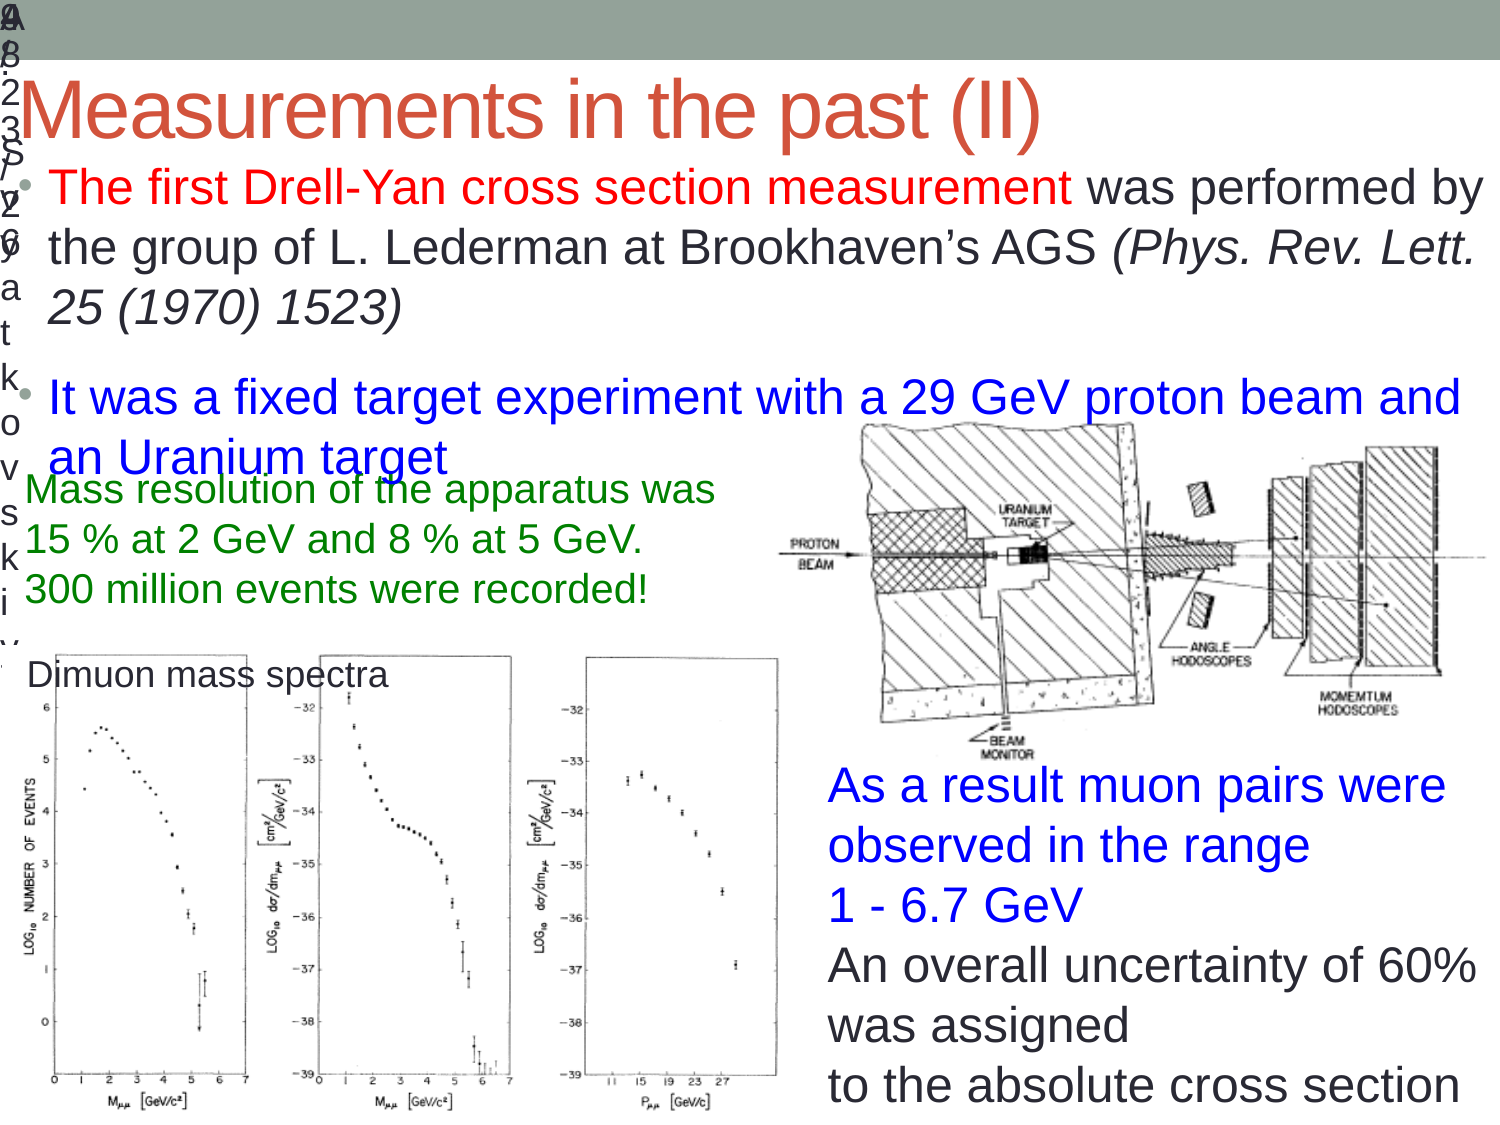

A. Svyatkovskiy
# Measurements in the past (II)
The first Drell-Yan cross section measurement was performed by the group of L. Lederman at Brookhaven’s AGS (Phys. Rev. Lett. 25 (1970) 1523)
It was a fixed target experiment with a 29 GeV proton beam and an Uranium target
Mass resolution of the apparatus was 15 % at 2 GeV and 8 % at 5 GeV.
300 million events were recorded!
Dimuon mass spectra
As a result muon pairs were
observed in the range
1 - 6.7 GeV
An overall uncertainty of 60%
was assigned
to the absolute cross section